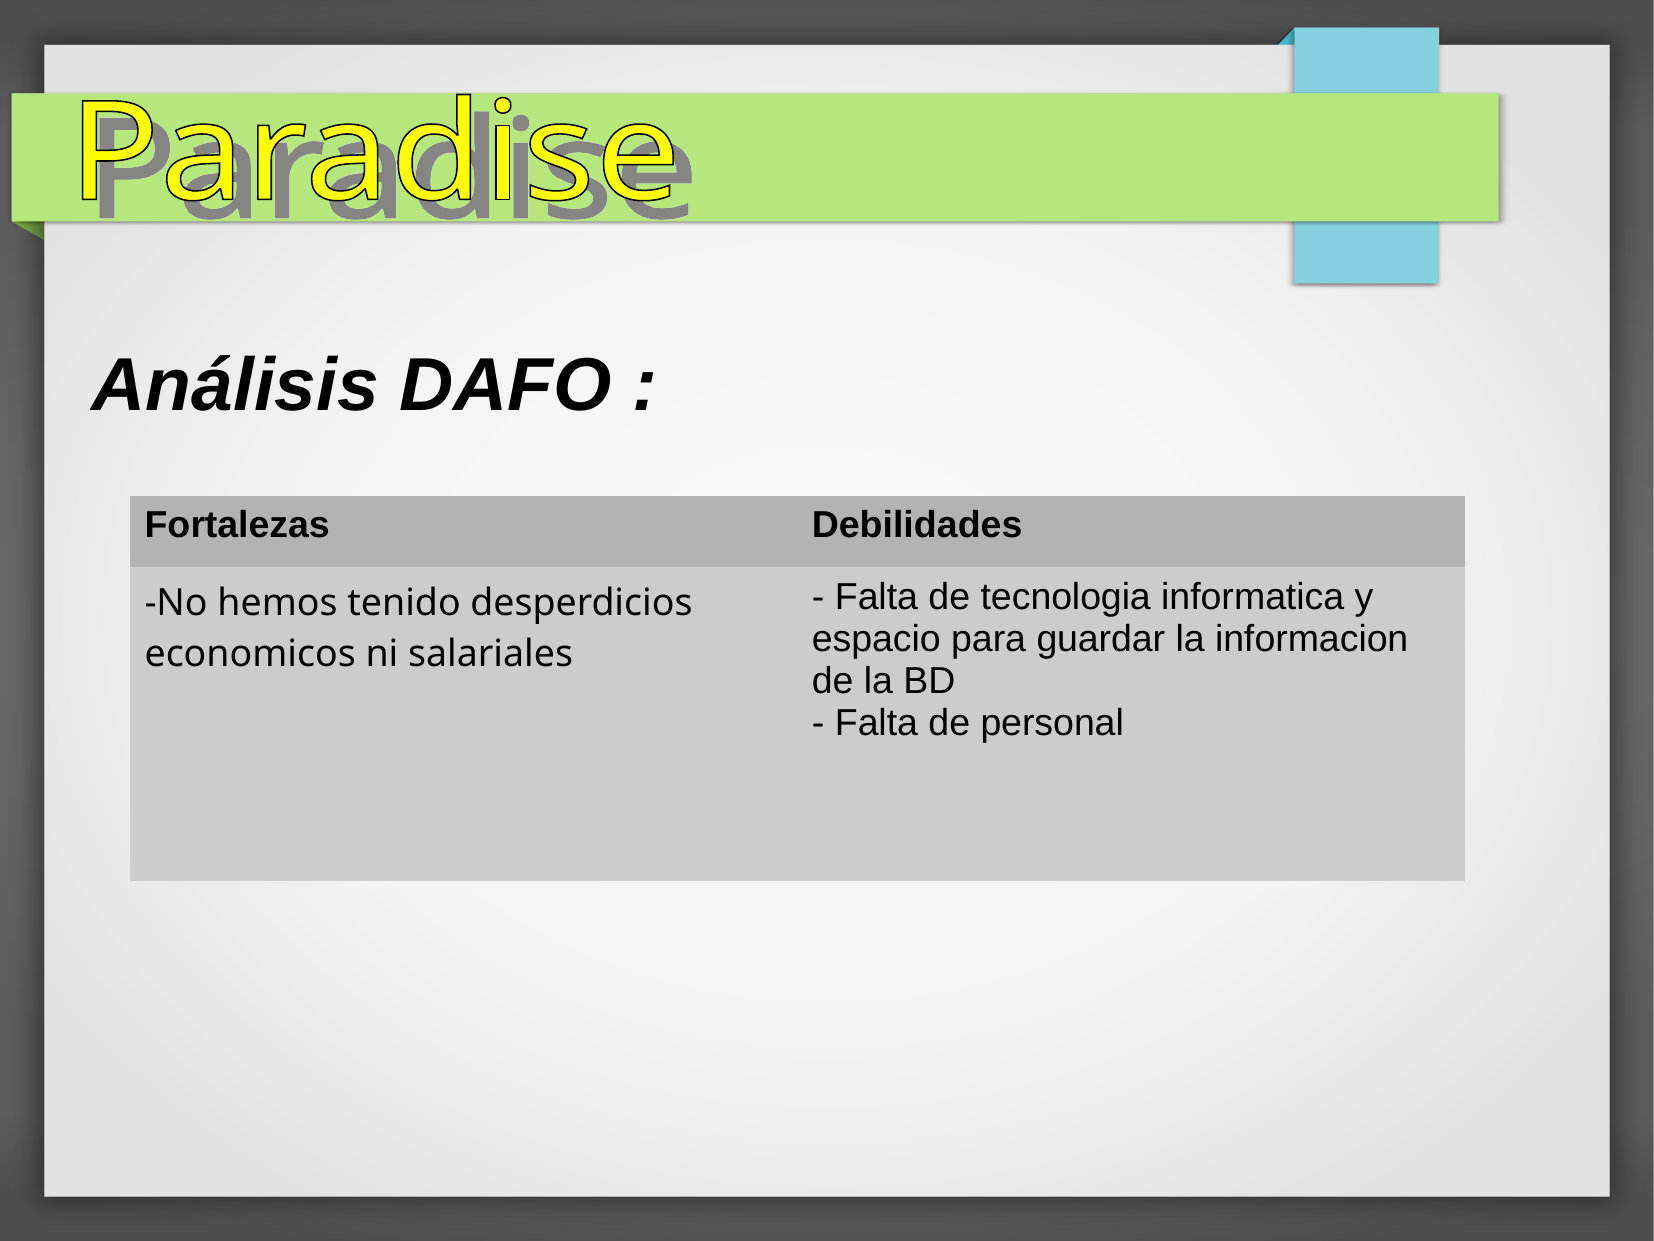

#
Paradise
 Análisis DAFO :
| Fortalezas | Debilidades |
| --- | --- |
| -No hemos tenido desperdicios economicos ni salariales | - Falta de tecnologia informatica y espacio para guardar la informacion de la BD - Falta de personal |